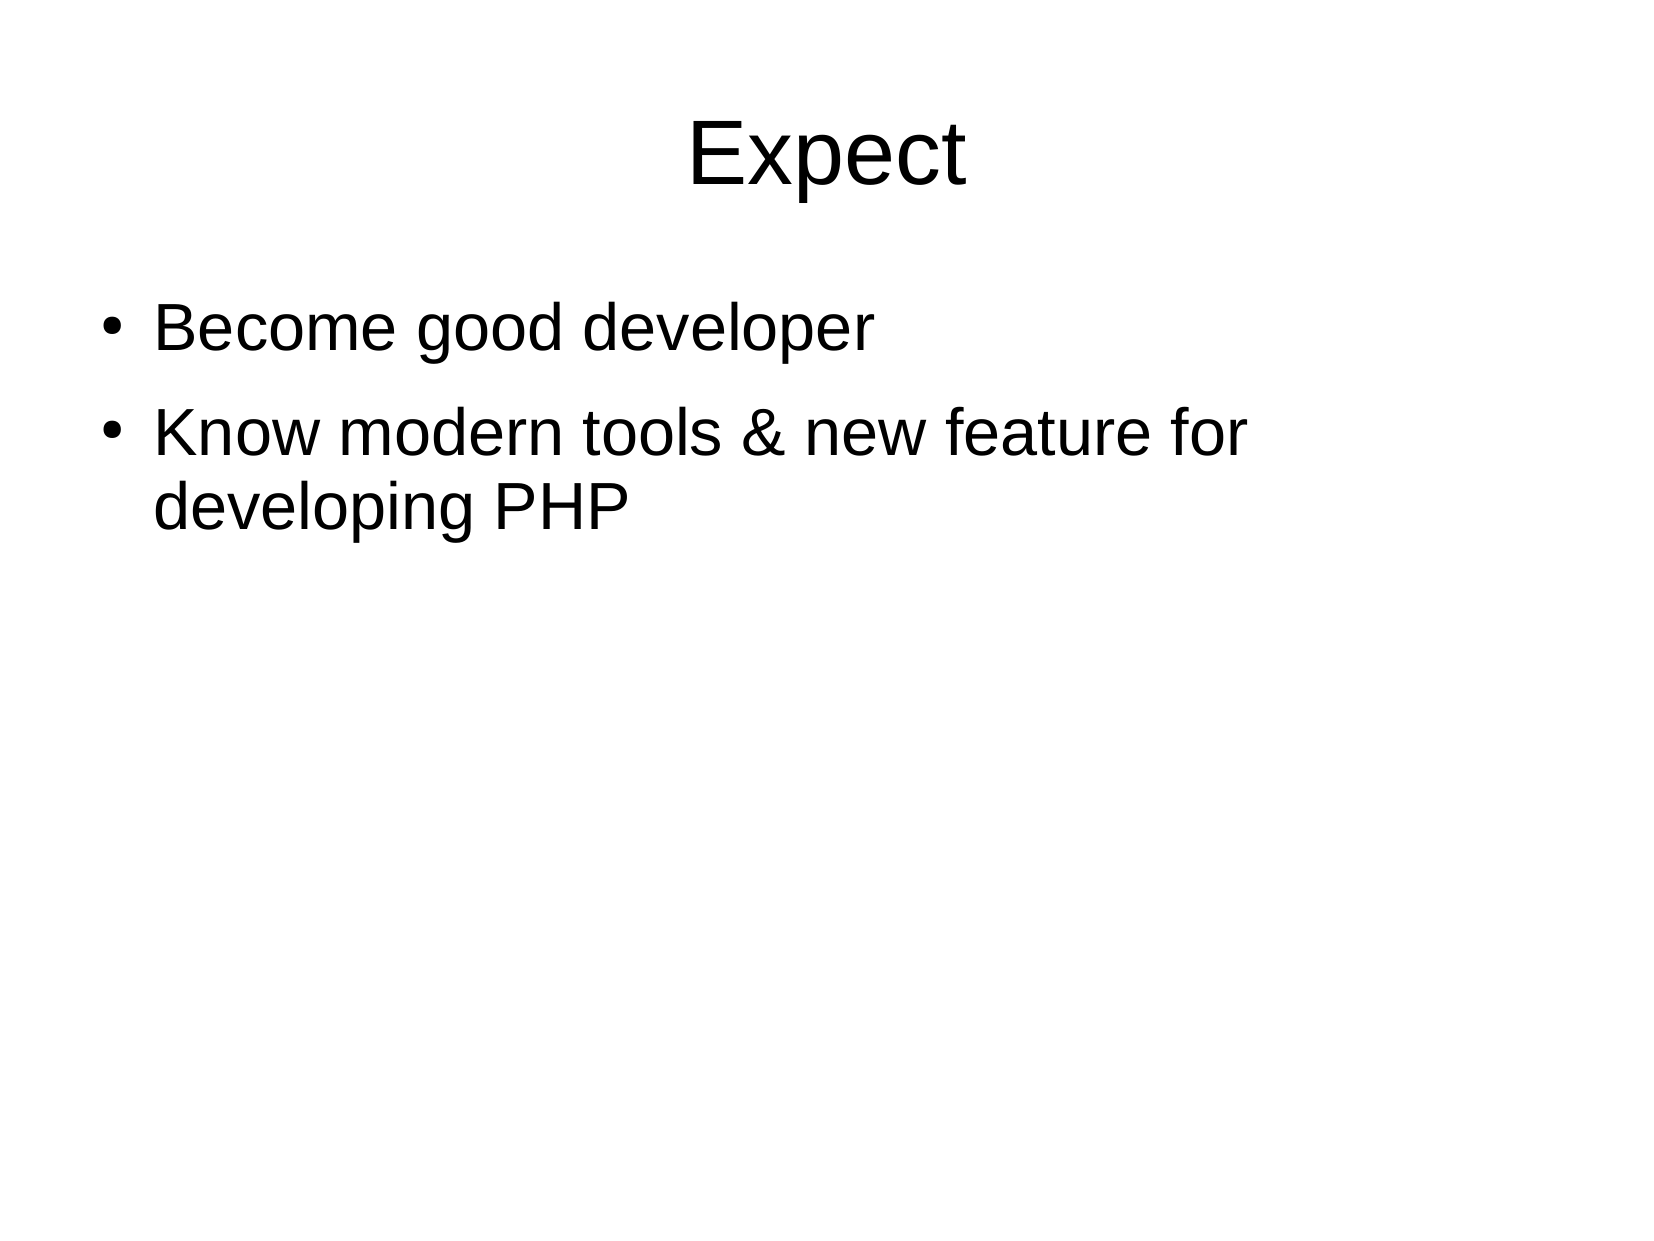

# Expect
Become good developer
Know modern tools & new feature for developing PHP